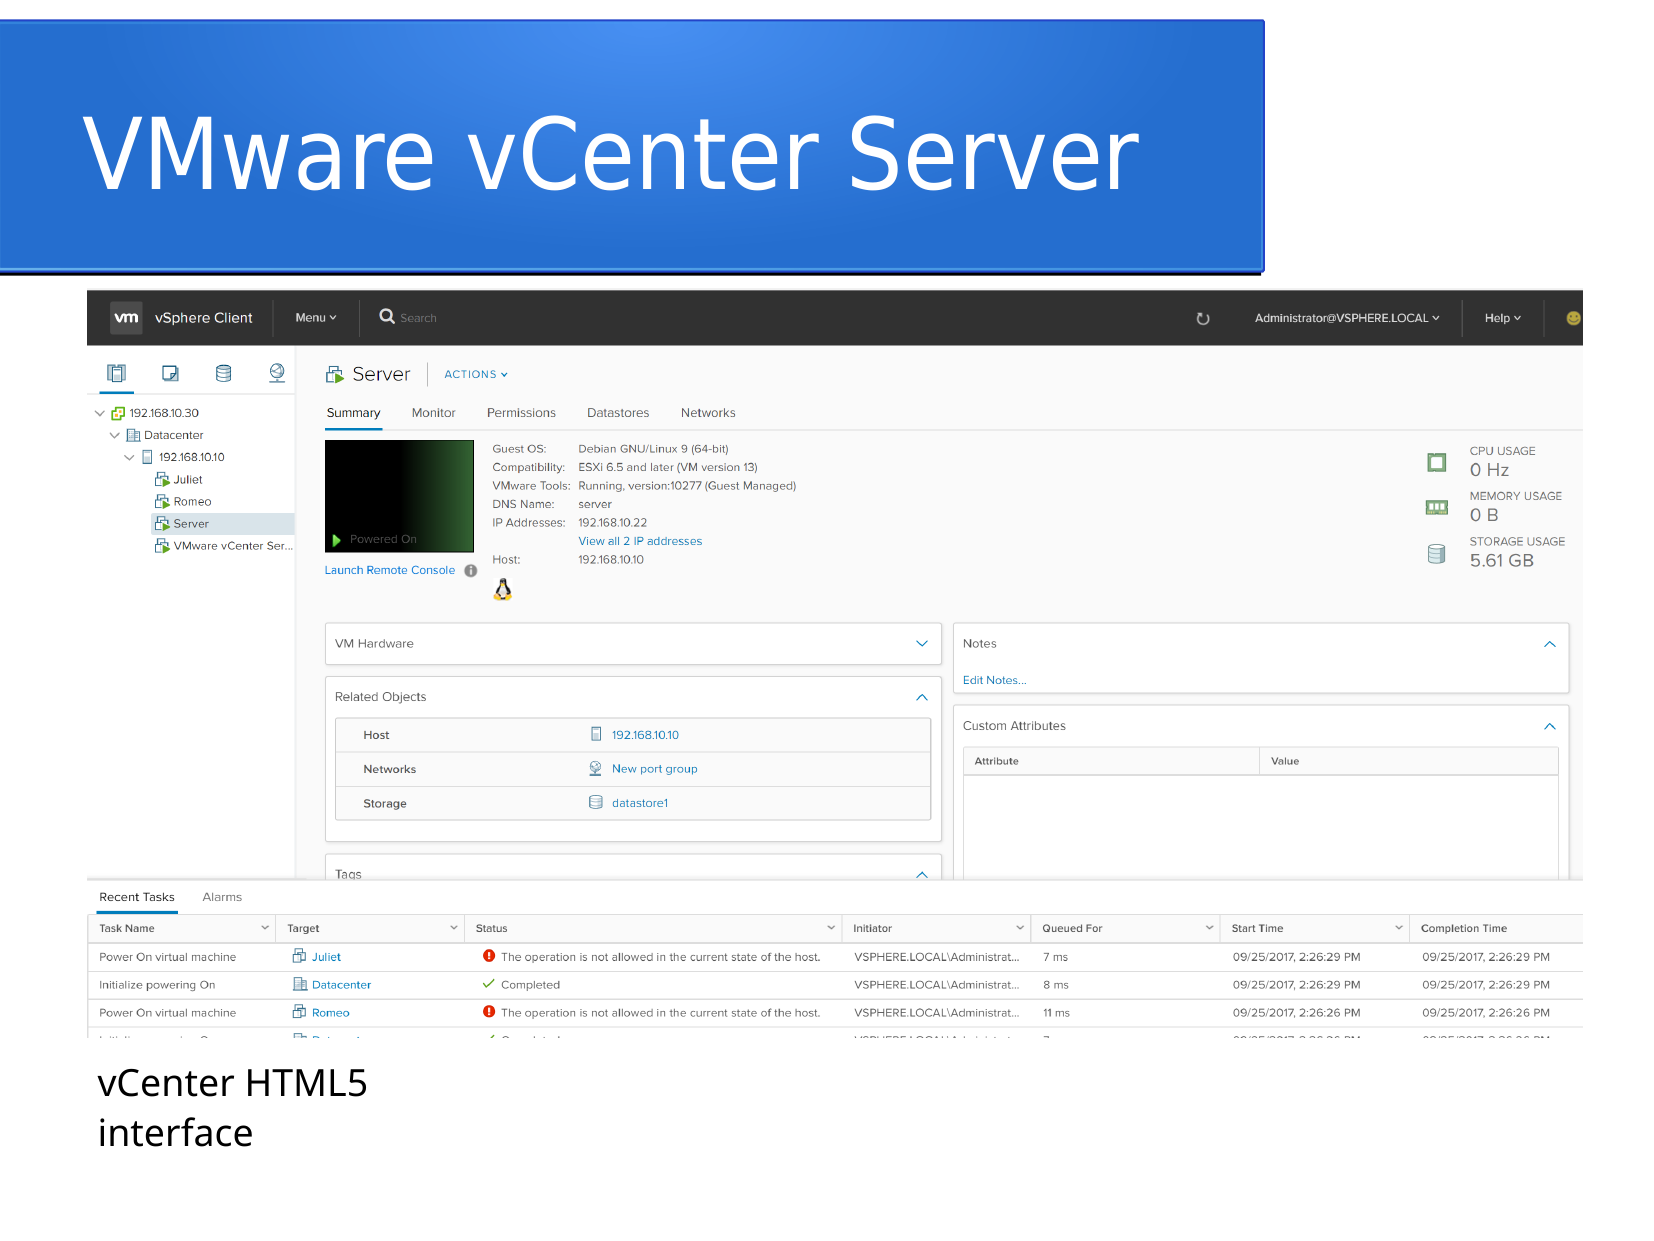

# VMware vCenter Server
vCenter HTML5 interface